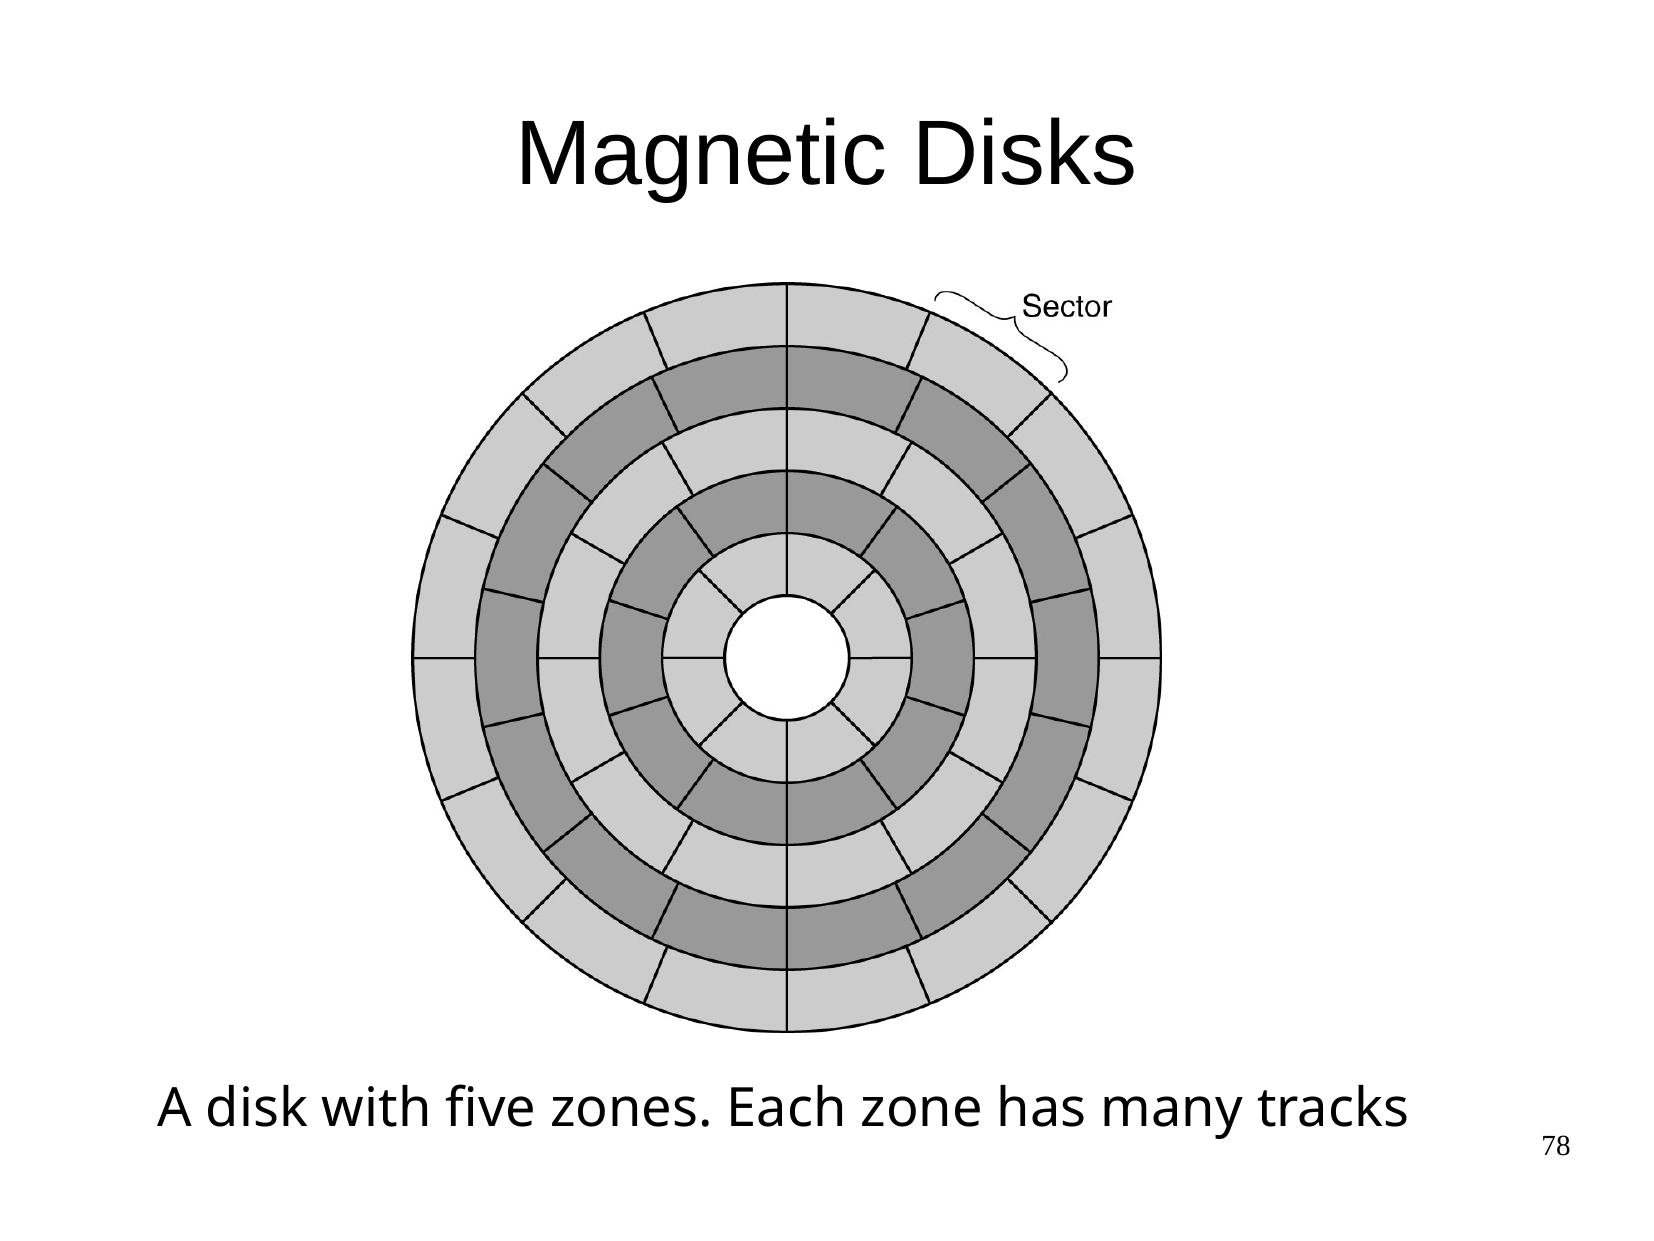

# Magnetic Disks
A disk with five zones. Each zone has many tracks
78